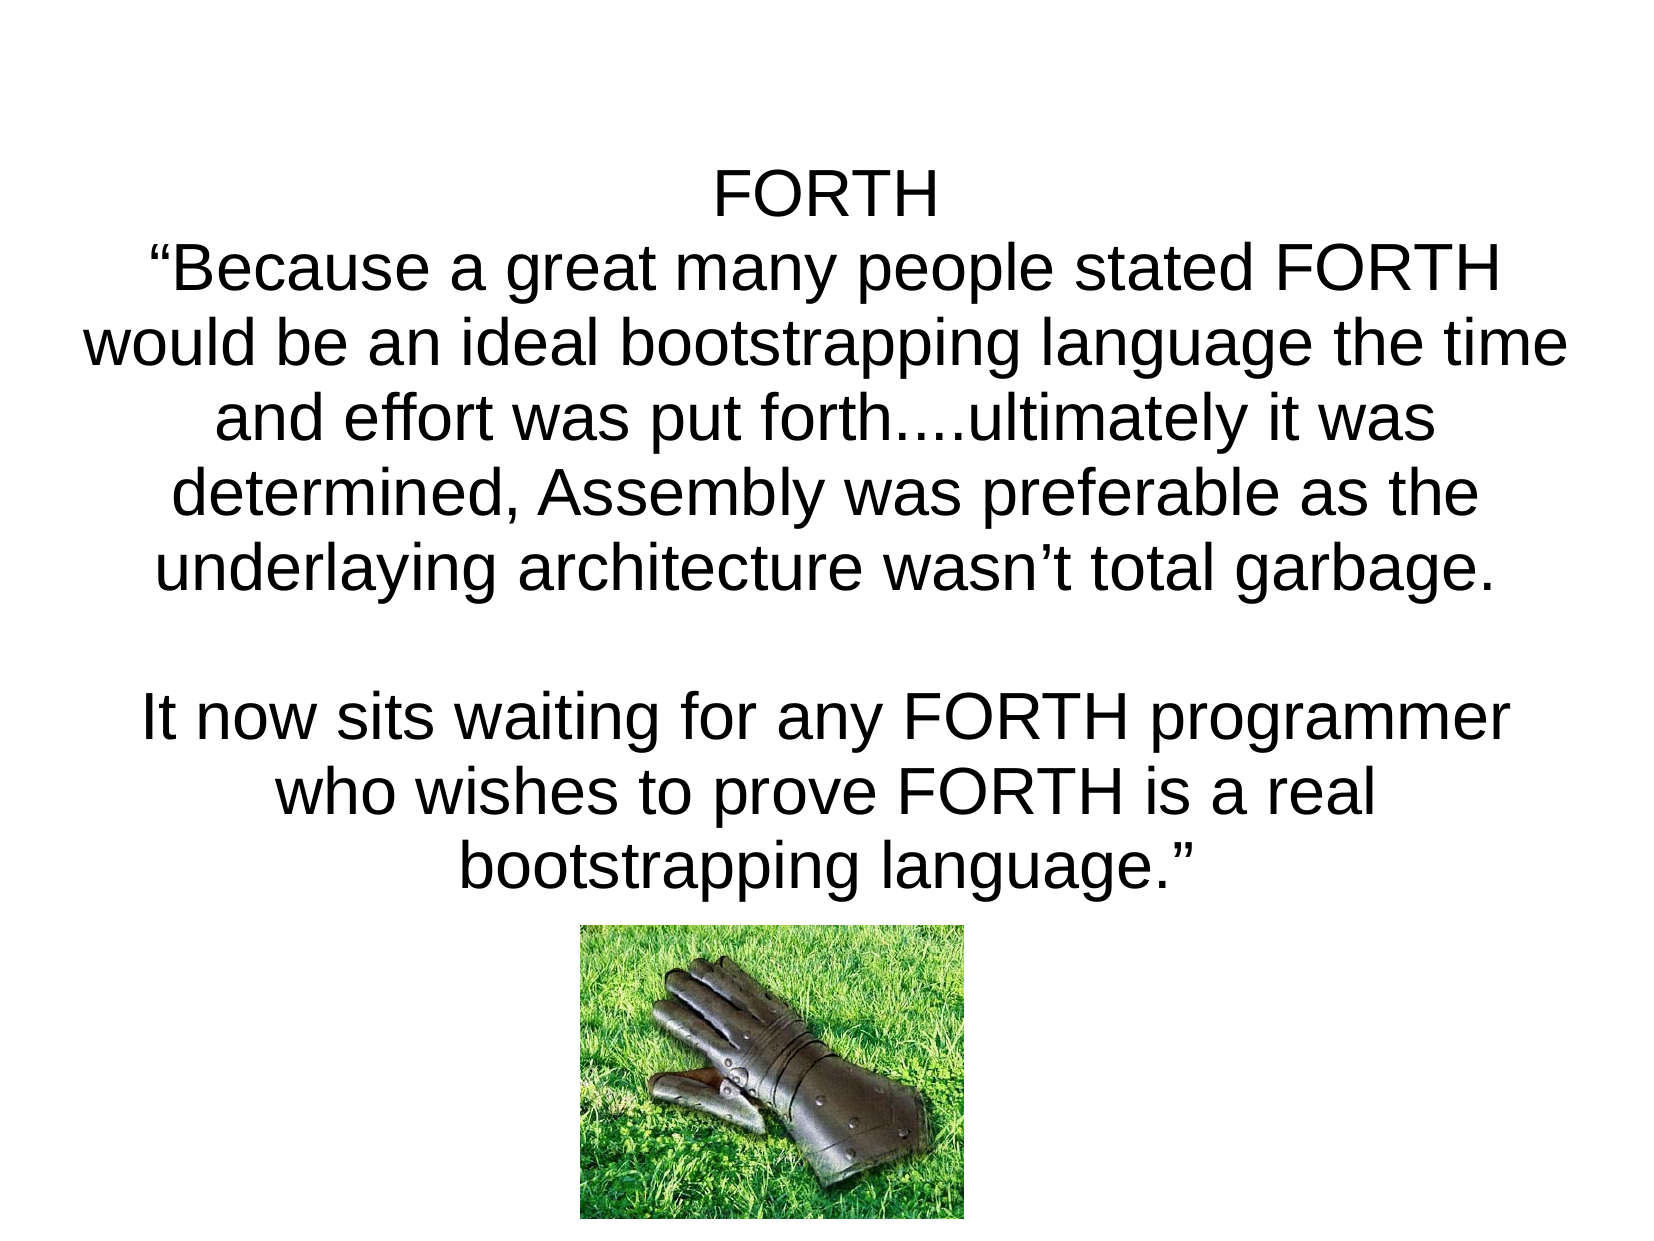

# FORTH
“Because a great many people stated FORTH would be an ideal bootstrapping language the time and effort was put forth....ultimately it was determined, Assembly was preferable as the underlaying architecture wasn’t total garbage.
It now sits waiting for any FORTH programmer who wishes to prove FORTH is a real bootstrapping language.”